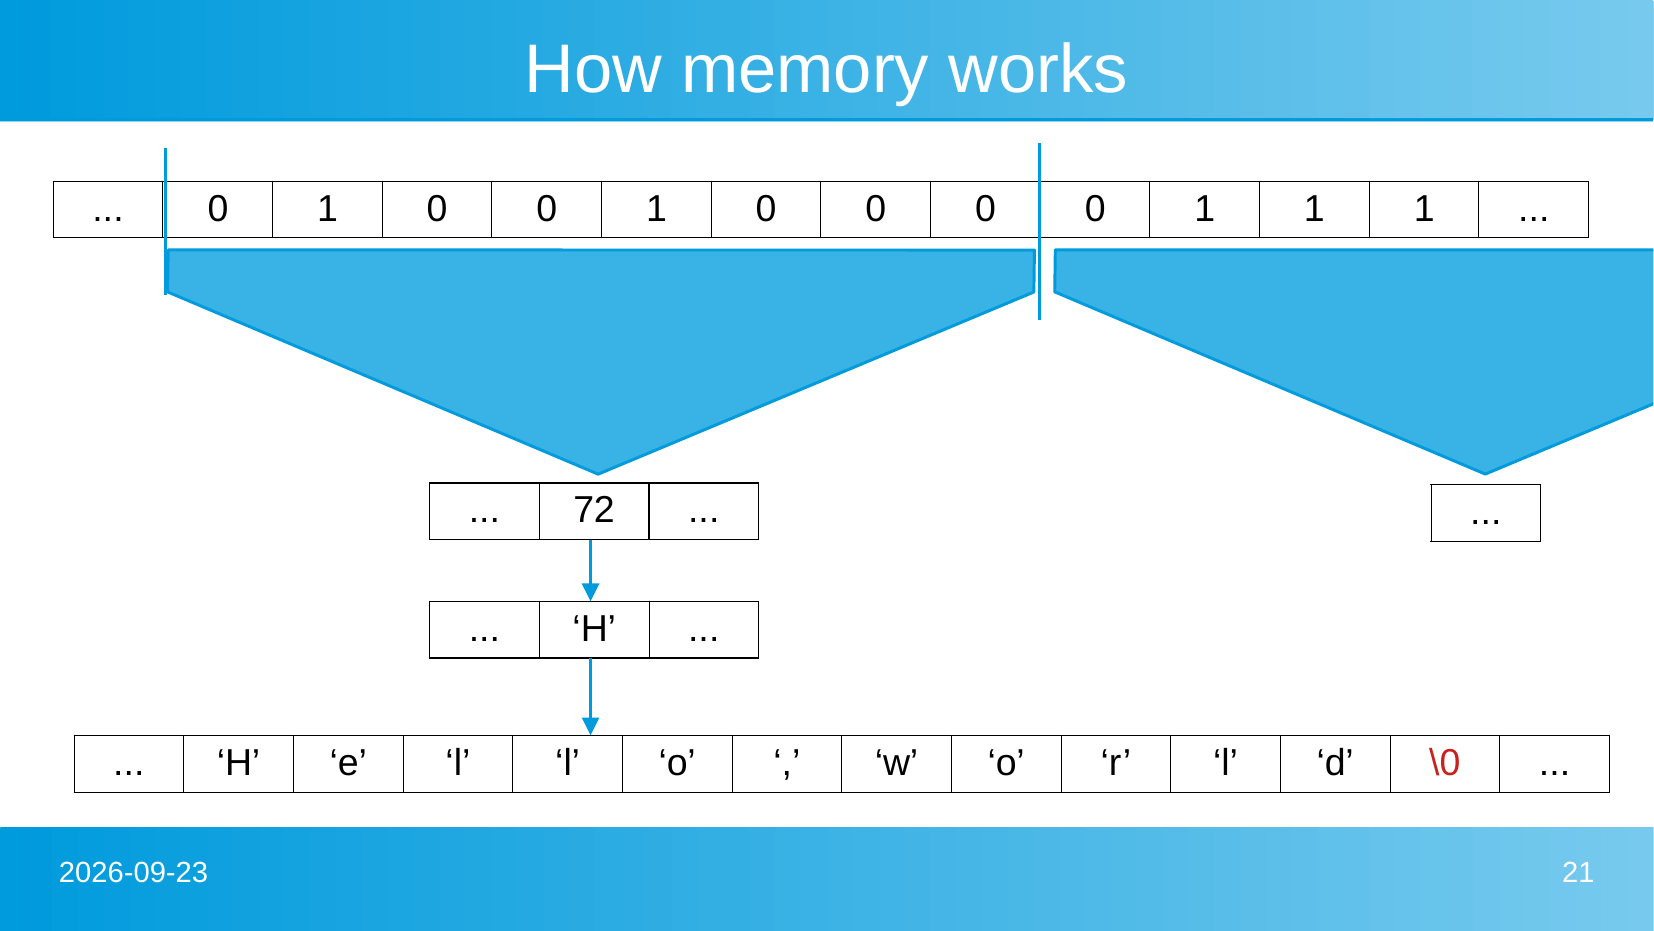

# How memory works
| ... | 0 | 1 | 0 | 0 | 1 | 0 | 0 | 0 | 0 | 1 | 1 | 1 | ... |
| --- | --- | --- | --- | --- | --- | --- | --- | --- | --- | --- | --- | --- | --- |
| ... | 72 | ... |
| --- | --- | --- |
| ... |
| --- |
| ... | ‘H’ | ... |
| --- | --- | --- |
| ... | ‘H’ | ‘e’ | ‘l’ | ‘l’ | ‘o’ | ‘,’ | ‘w’ | ‘o’ | ‘r’ | ‘l’ | ‘d’ | \0 | ... |
| --- | --- | --- | --- | --- | --- | --- | --- | --- | --- | --- | --- | --- | --- |
21